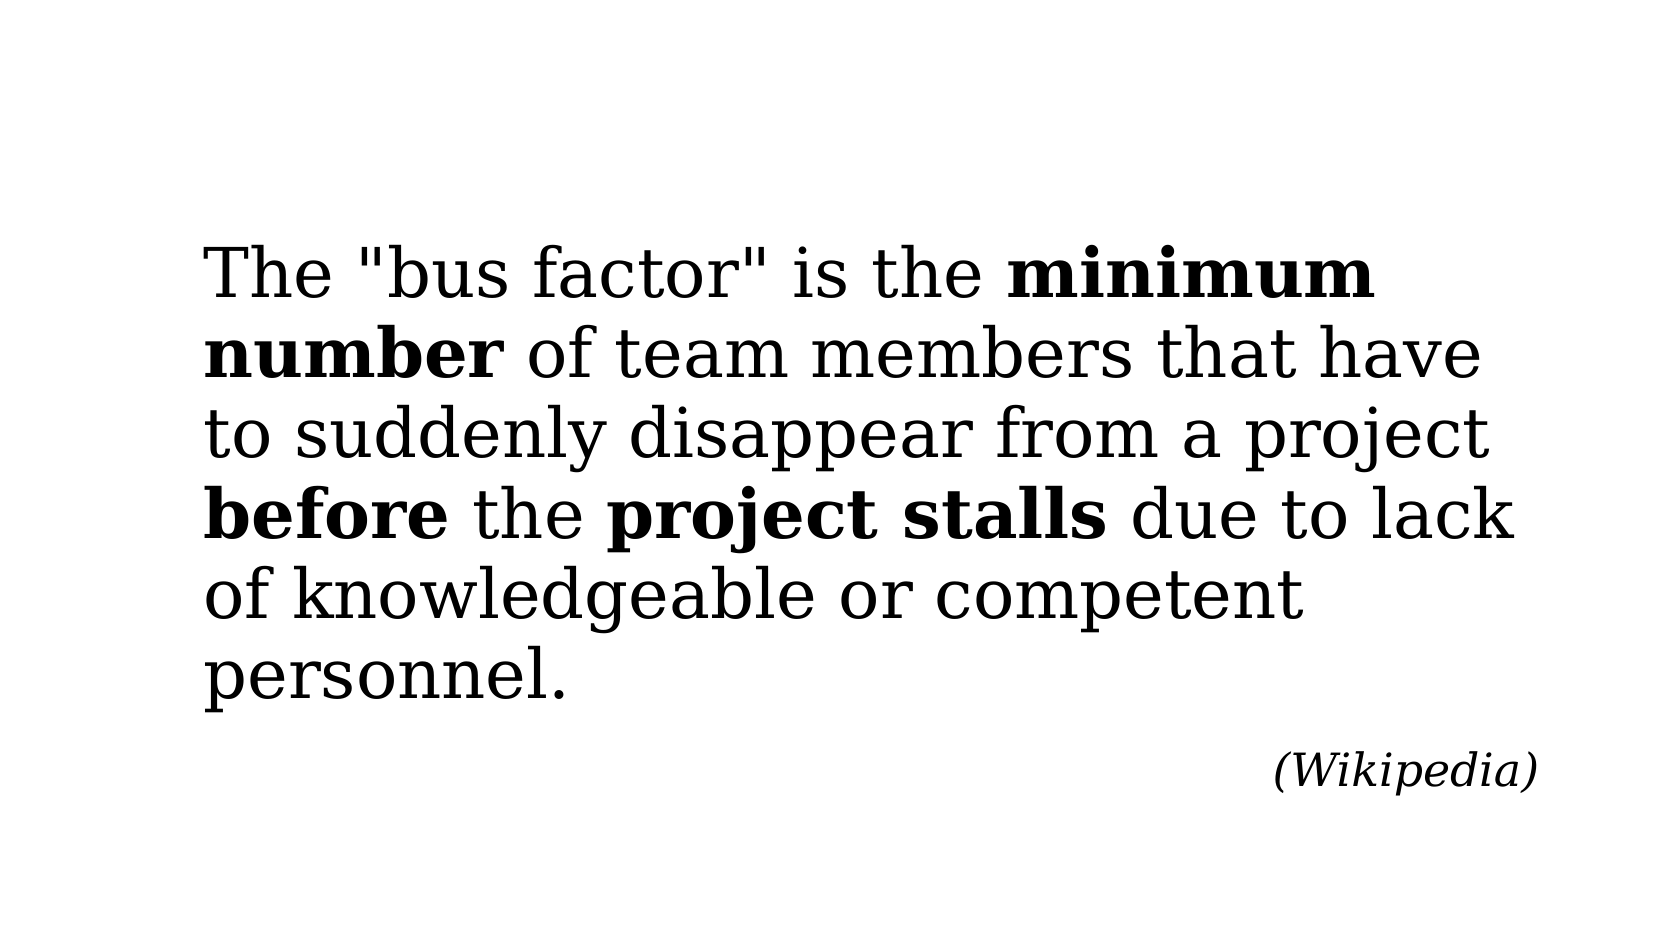

# The "bus factor" is the minimum number of team members that have to suddenly disappear from a project before the project stalls due to lack of knowledgeable or competent personnel.
(Wikipedia)